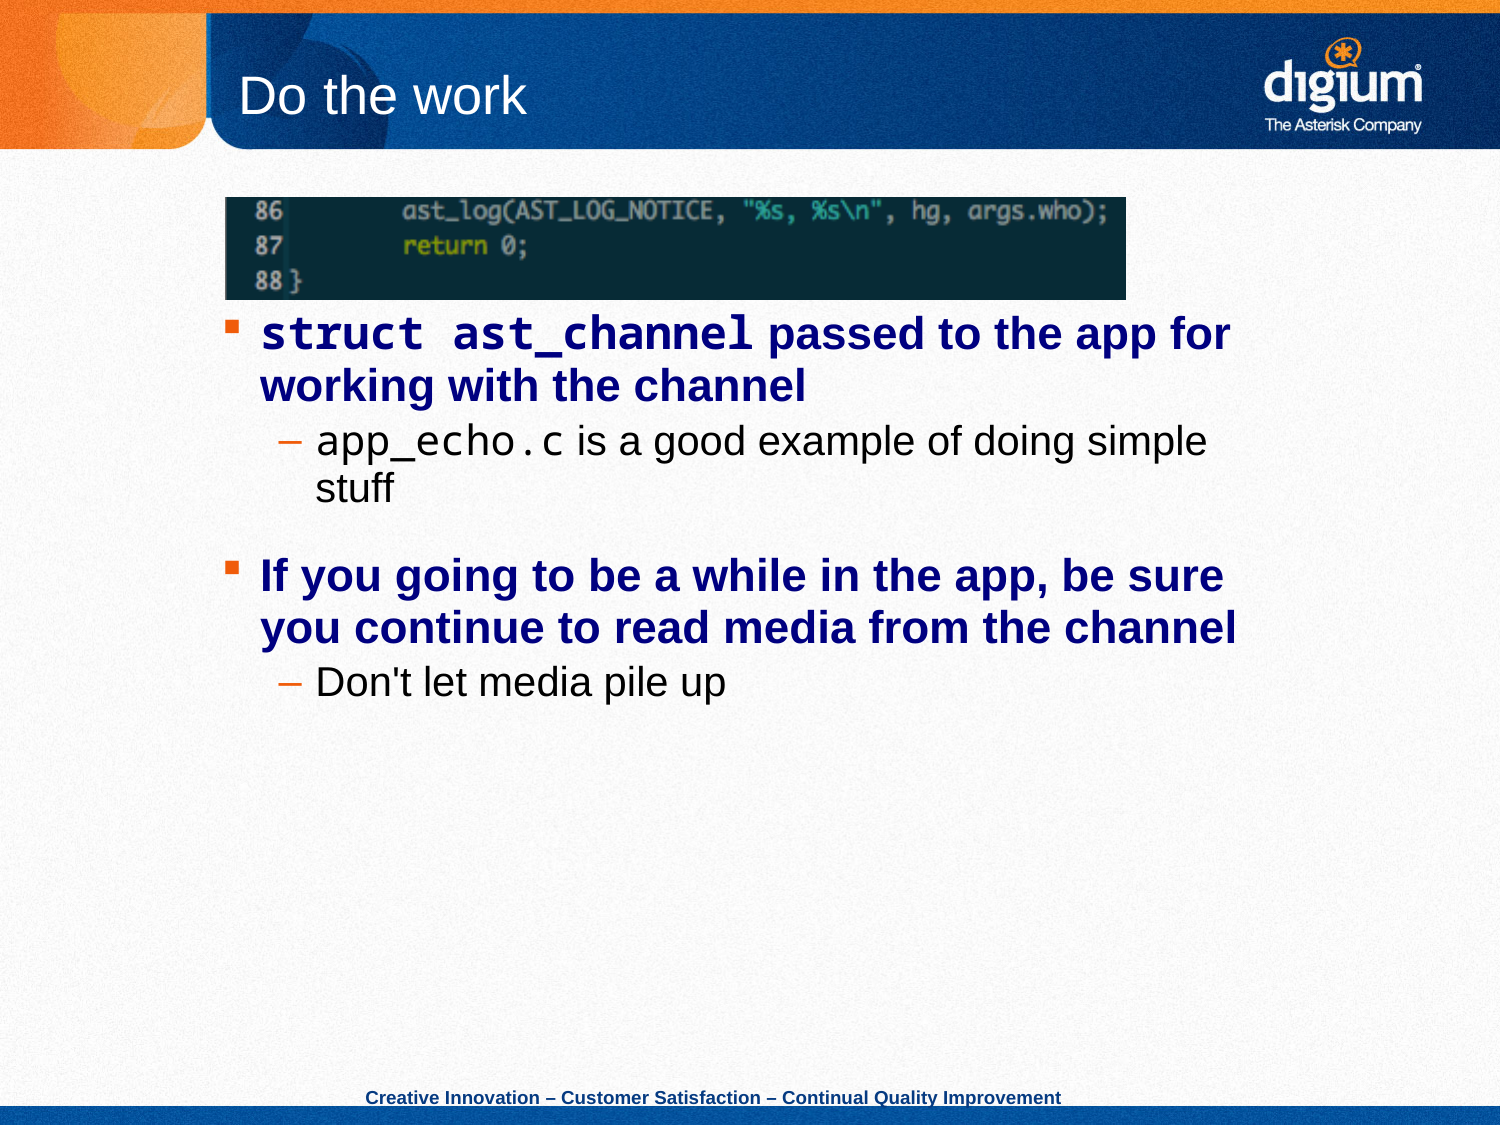

# Do the work
struct ast_channel passed to the app for working with the channel
app_echo.c is a good example of doing simple stuff
If you going to be a while in the app, be sure you continue to read media from the channel
Don't let media pile up